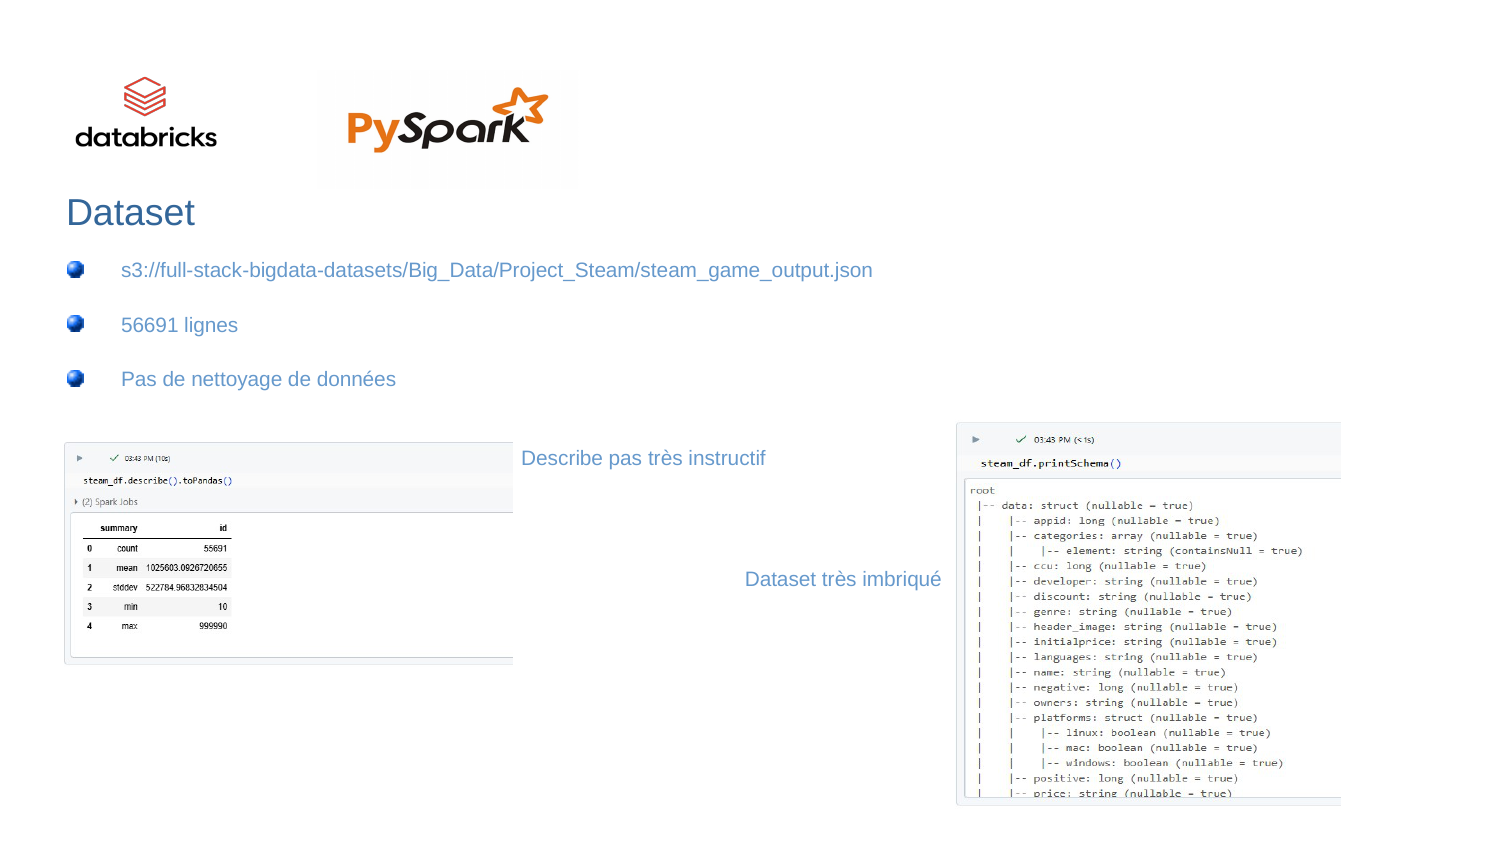

# Dataset
s3://full-stack-bigdata-datasets/Big_Data/Project_Steam/steam_game_output.json
56691 lignes
Pas de nettoyage de données
Describe pas très instructif
Dataset très imbriqué